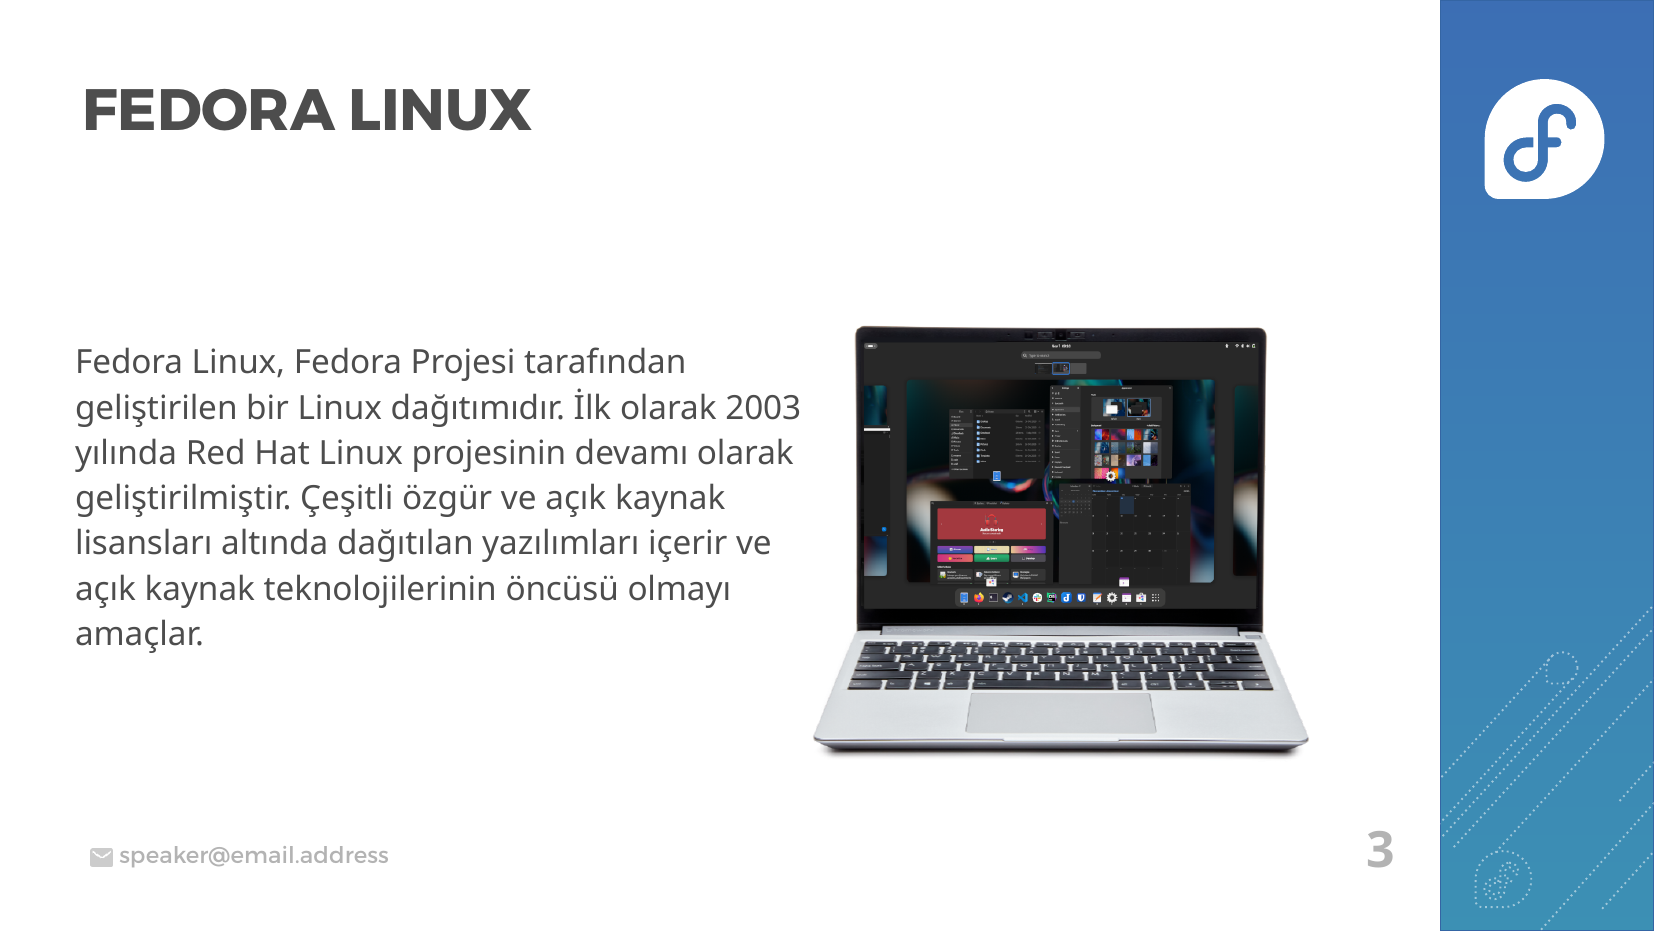

# FEDORA LINUX
Fedora Linux, Fedora Projesi tarafından geliştirilen bir Linux dağıtımıdır. İlk olarak 2003 yılında Red Hat Linux projesinin devamı olarak geliştirilmiştir. Çeşitli özgür ve açık kaynak lisansları altında dağıtılan yazılımları içerir ve açık kaynak teknolojilerinin öncüsü olmayı amaçlar.
3